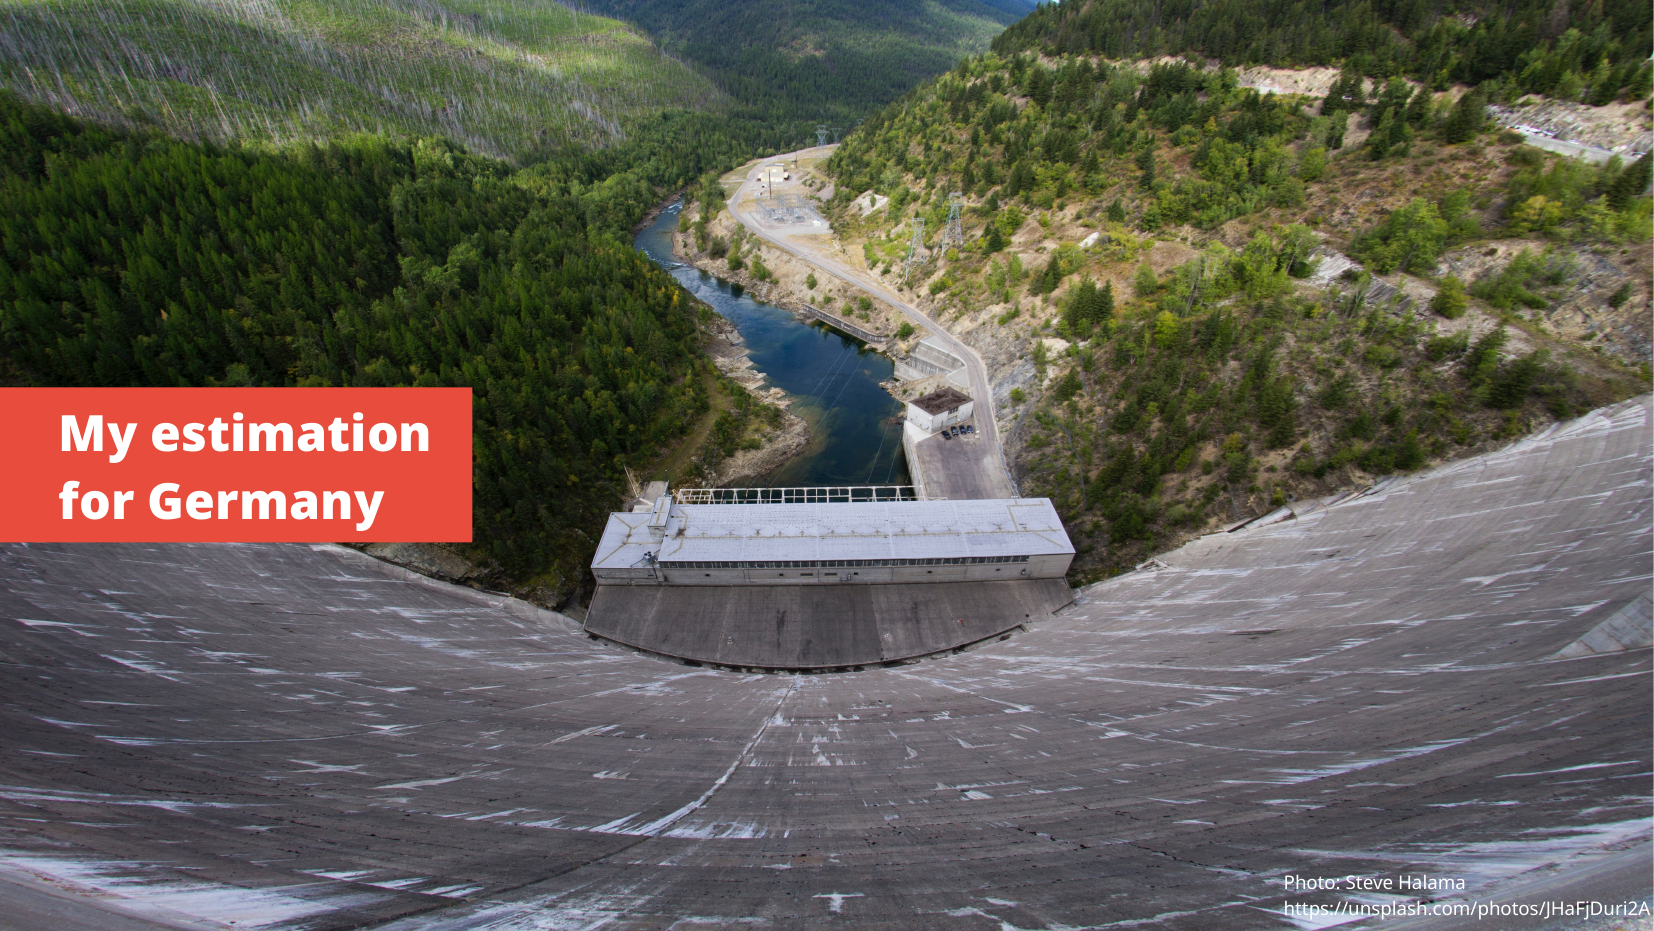

# My estimation for Germany
Photo: Steve Halama
https://unsplash.com/photos/JHaFjDuri2A